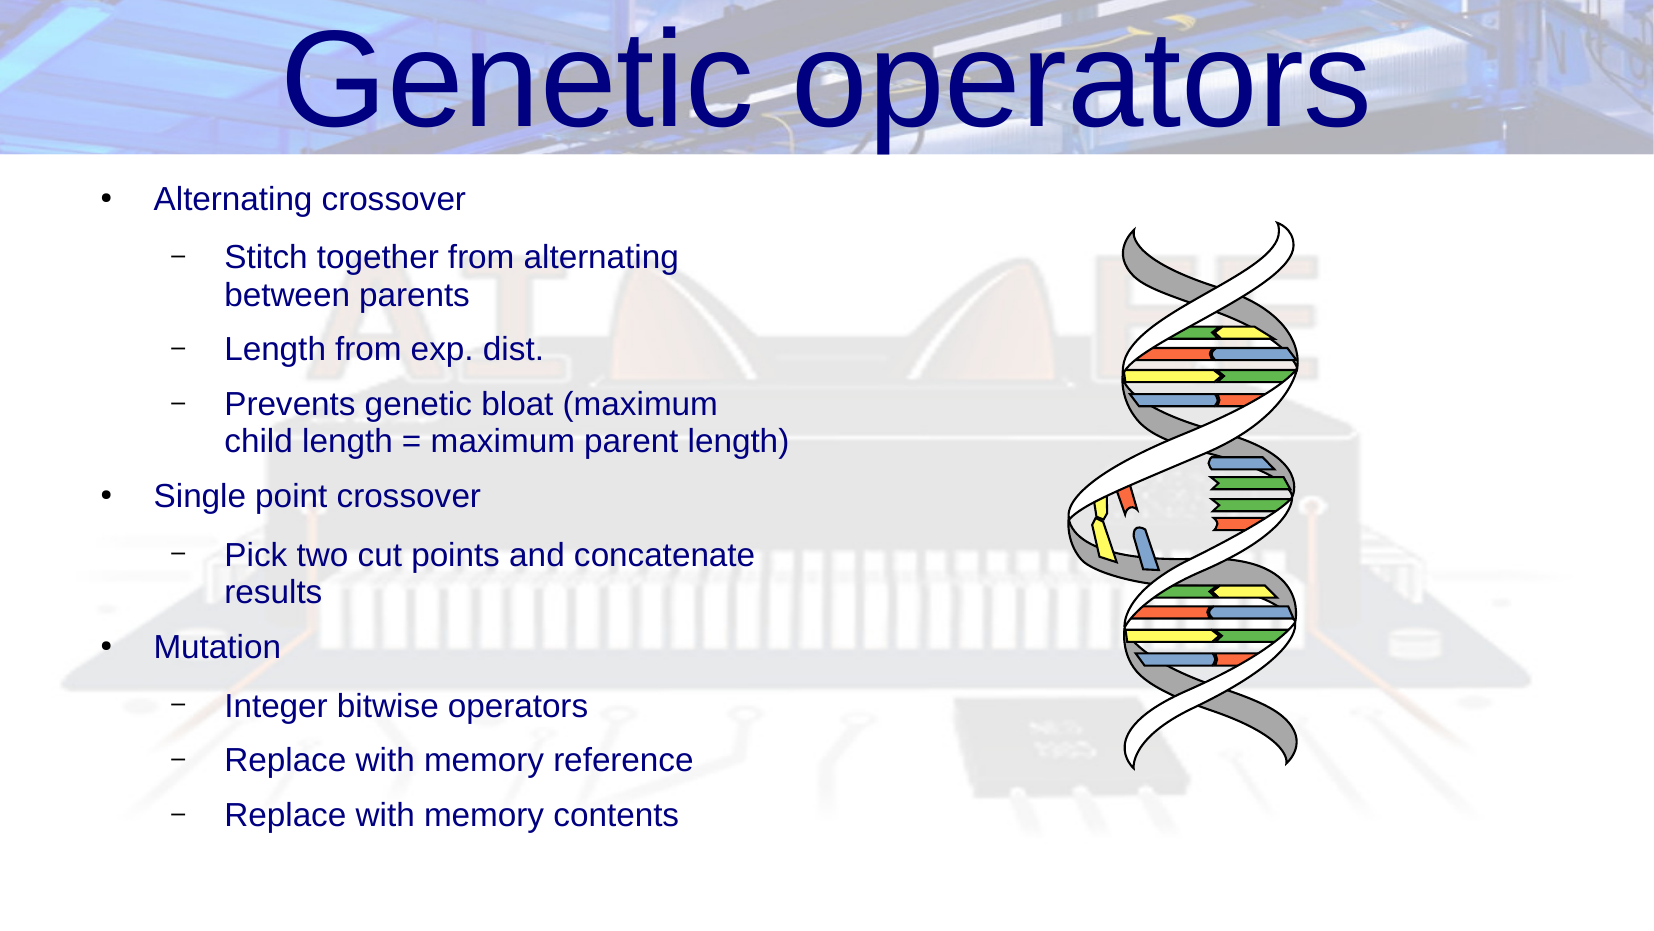

# Genetic operators
Alternating crossover
Stitch together from alternating between parents
Length from exp. dist.
Prevents genetic bloat (maximum child length = maximum parent length)
Single point crossover
Pick two cut points and concatenate results
Mutation
Integer bitwise operators
Replace with memory reference
Replace with memory contents